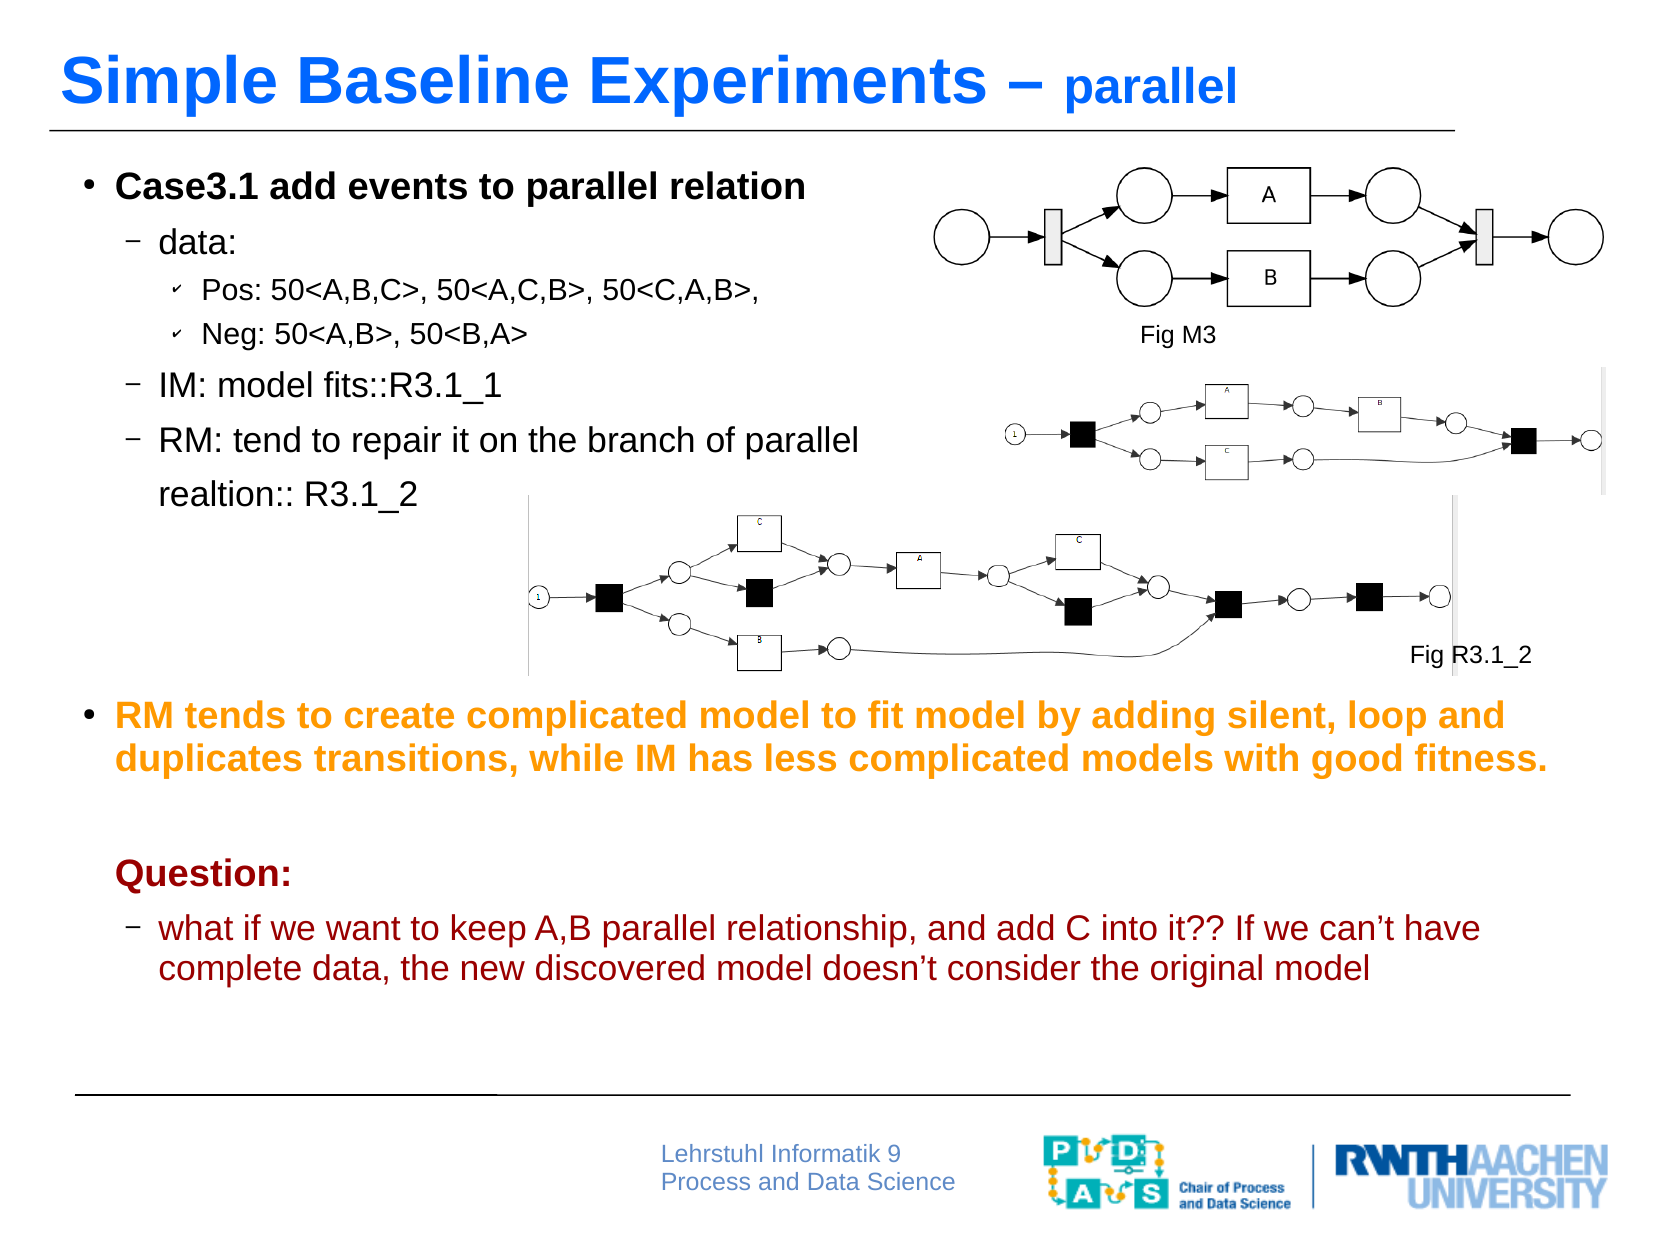

# Simple Baseline Experiments – parallel
Case3.1 add events to parallel relation
data:
Pos: 50<A,B,C>, 50<A,C,B>, 50<C,A,B>,
Neg: 50<A,B>, 50<B,A>
IM: model fits::R3.1_1
RM: tend to repair it on the branch of parallel
realtion:: R3.1_2
RM tends to create complicated model to fit model by adding silent, loop and duplicates transitions, while IM has less complicated models with good fitness.
Question:
what if we want to keep A,B parallel relationship, and add C into it?? If we can’t have complete data, the new discovered model doesn’t consider the original model
Fig M3
Fig R3.1_1
Fig R3.1_2